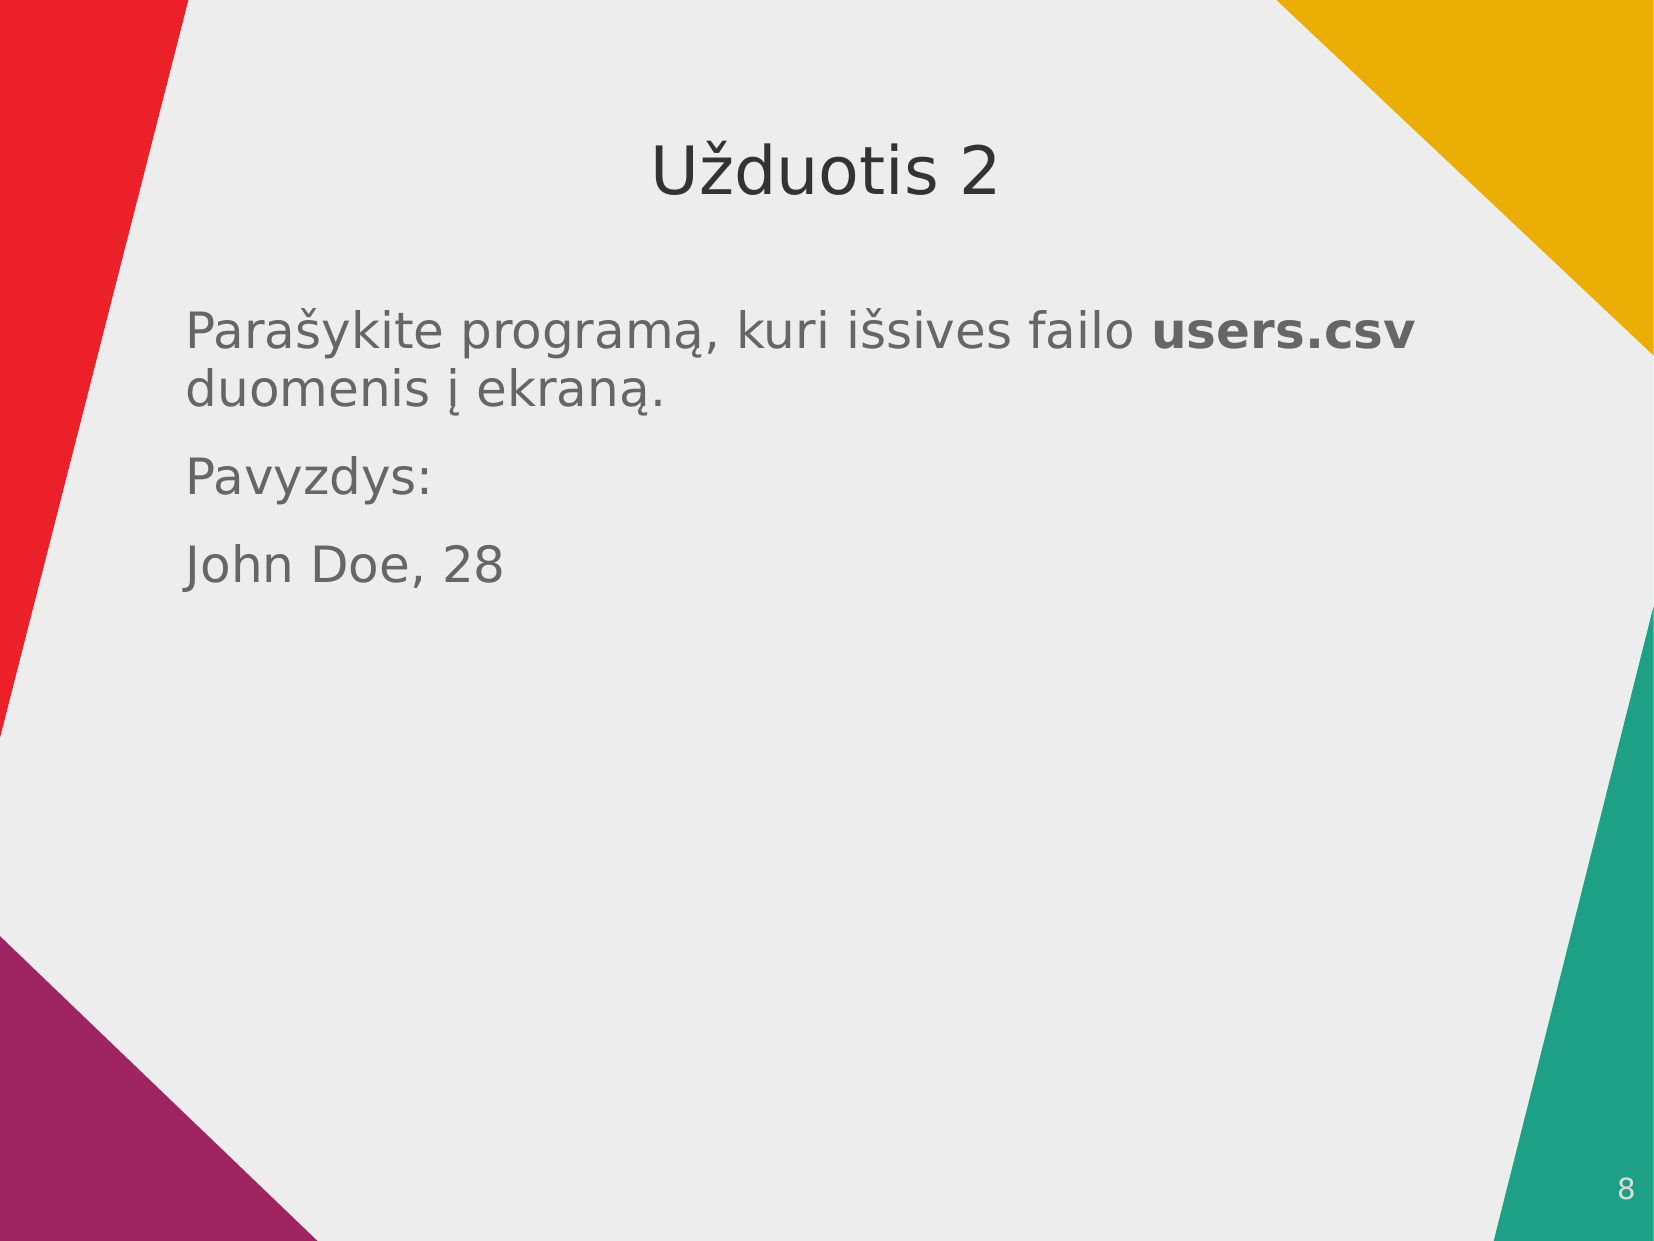

# Užduotis 2
Parašykite programą, kuri išsives failo users.csv duomenis į ekraną.
Pavyzdys:
John Doe, 28
8